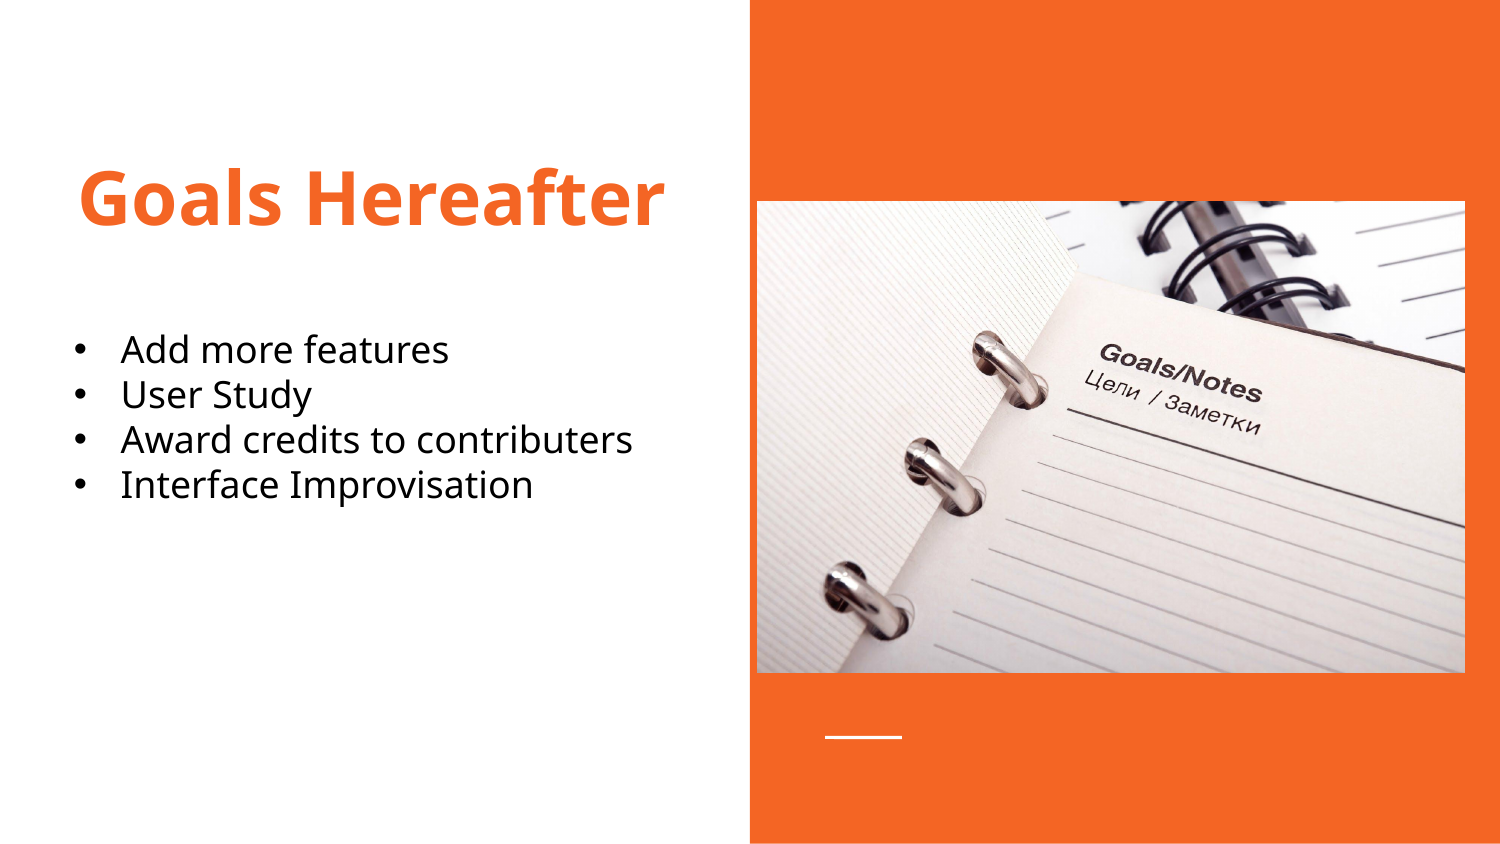

# Goals Hereafter
Add more features
User Study
Award credits to contributers
Interface Improvisation